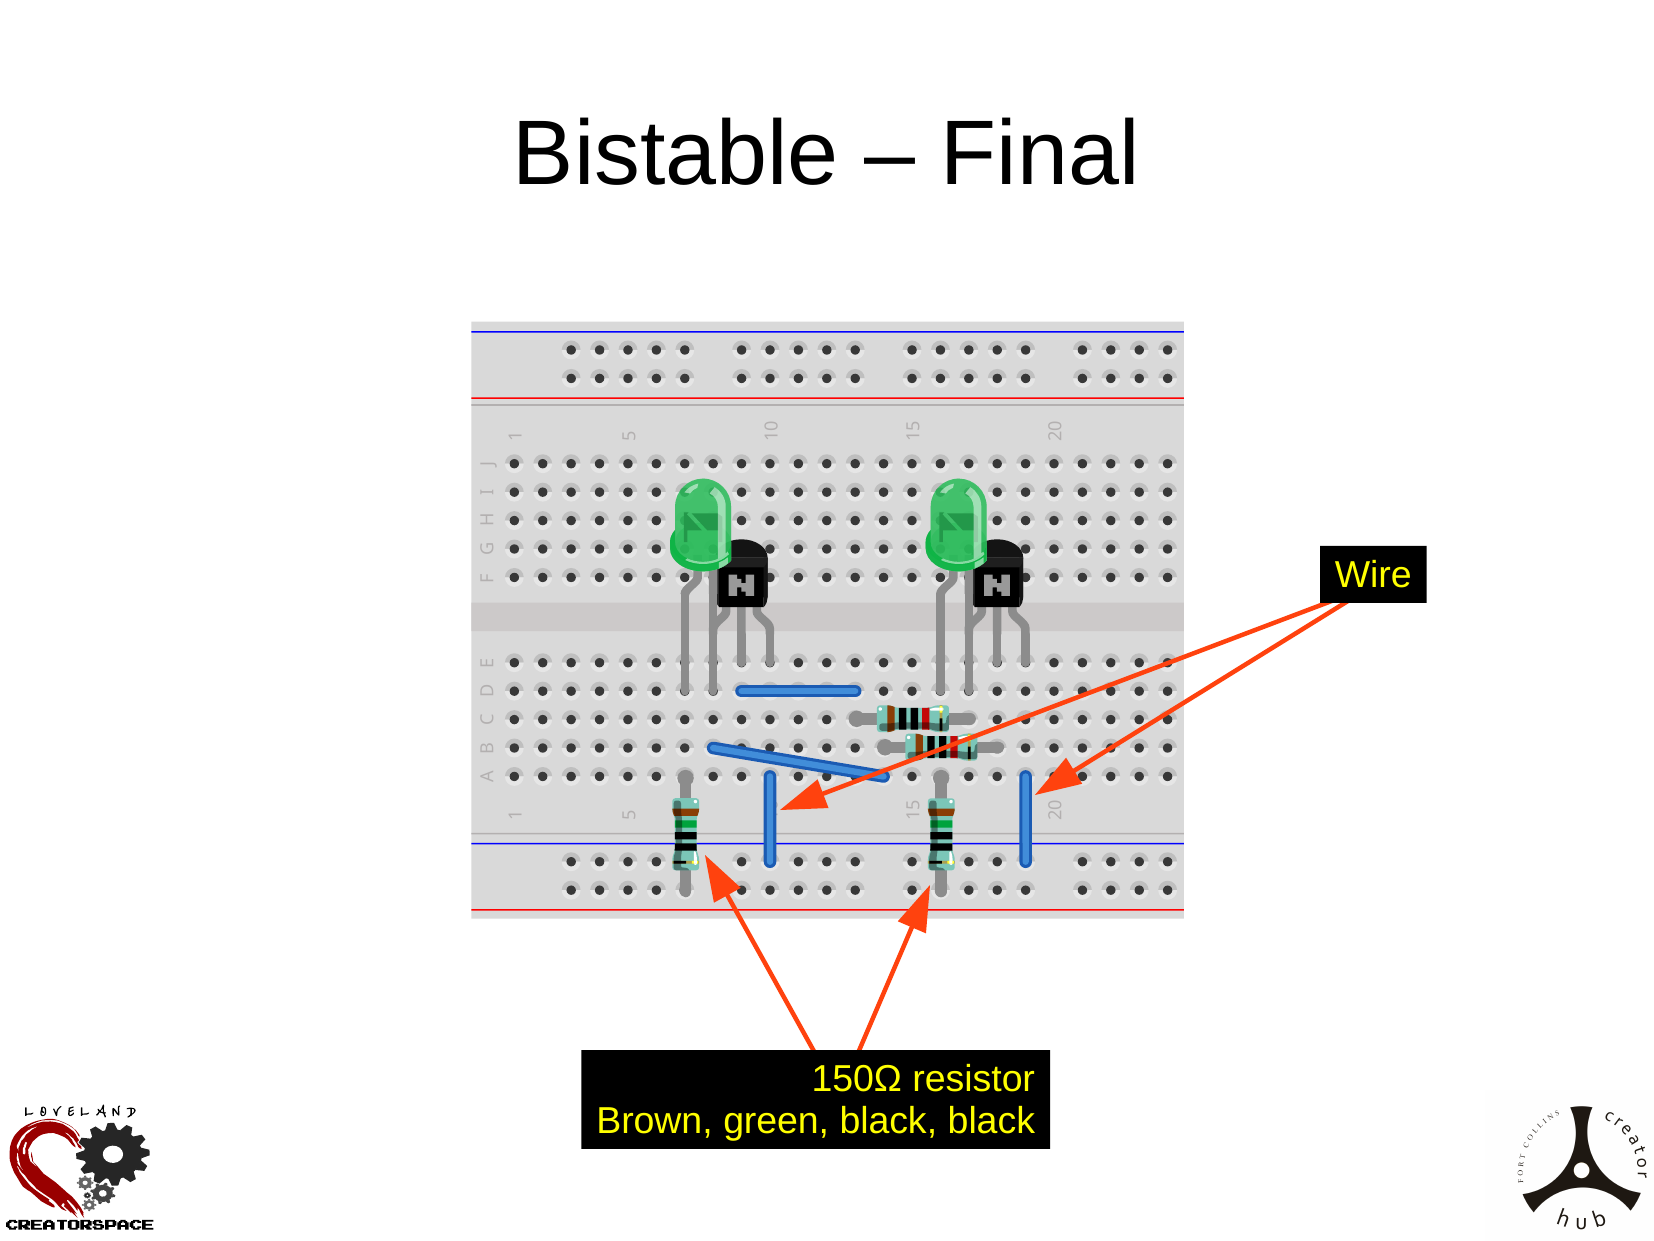

# Bistable – Final
Wire
150Ω resistor
Brown, green, black, black